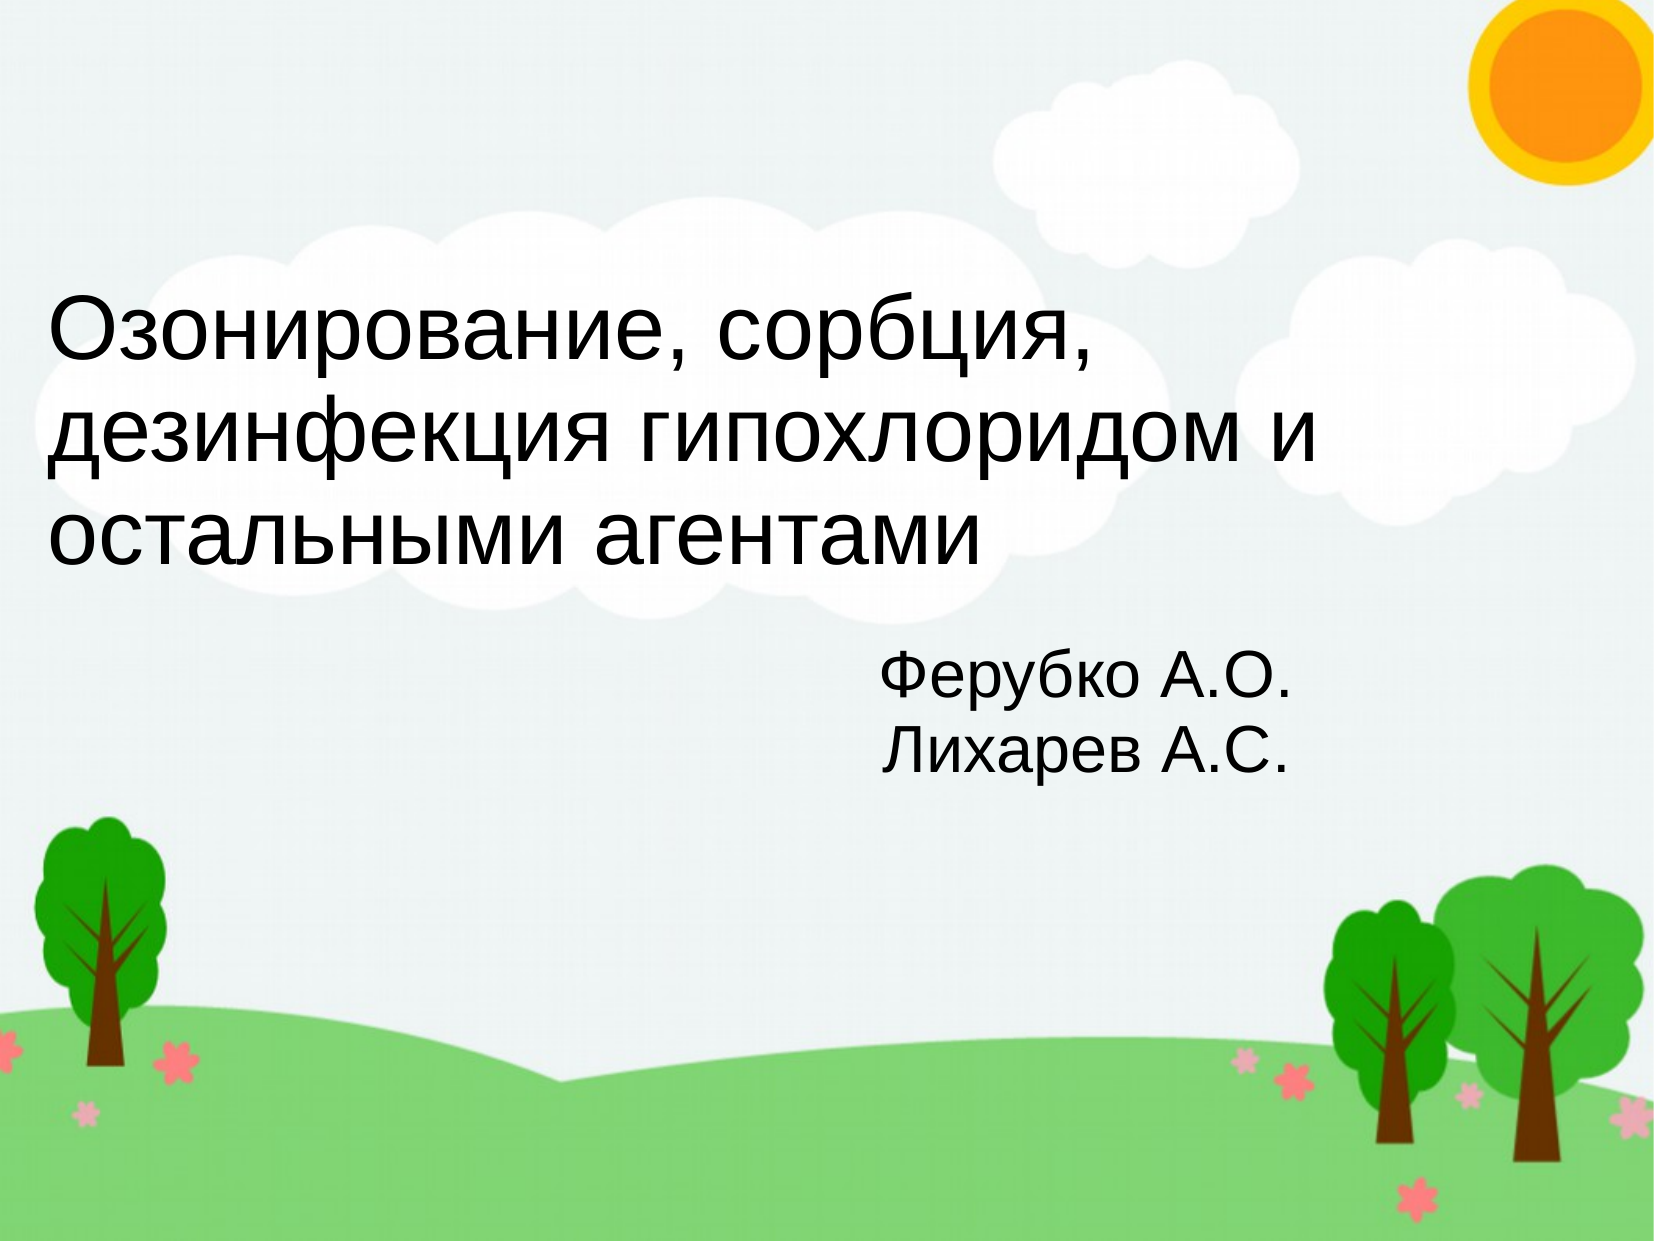

# Озонирование, сорбция, дезинфекция гипохлоридом и остальными агентами
Ферубко А.О.
Лихарев А.С.